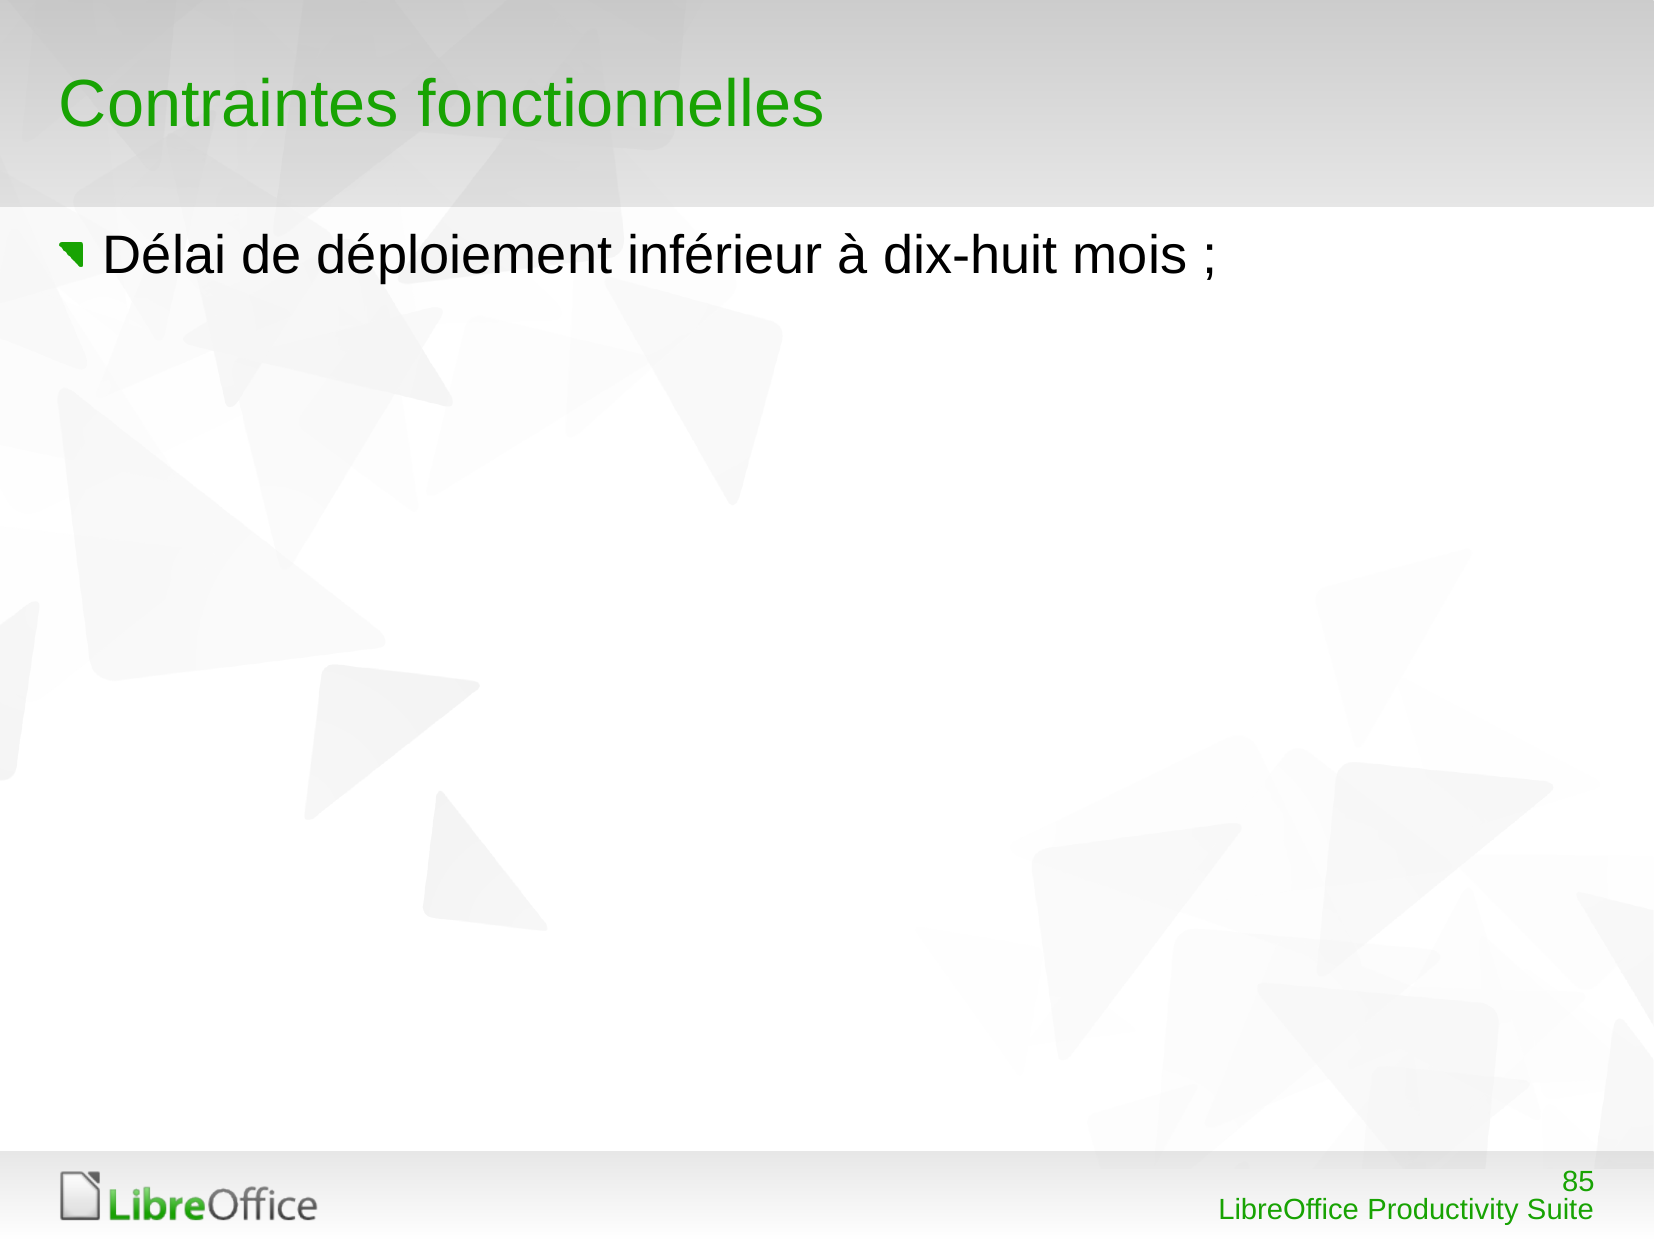

# Contraintes fonctionnelles
Délai de déploiement inférieur à dix-huit mois ;
85
LibreOffice Productivity Suite